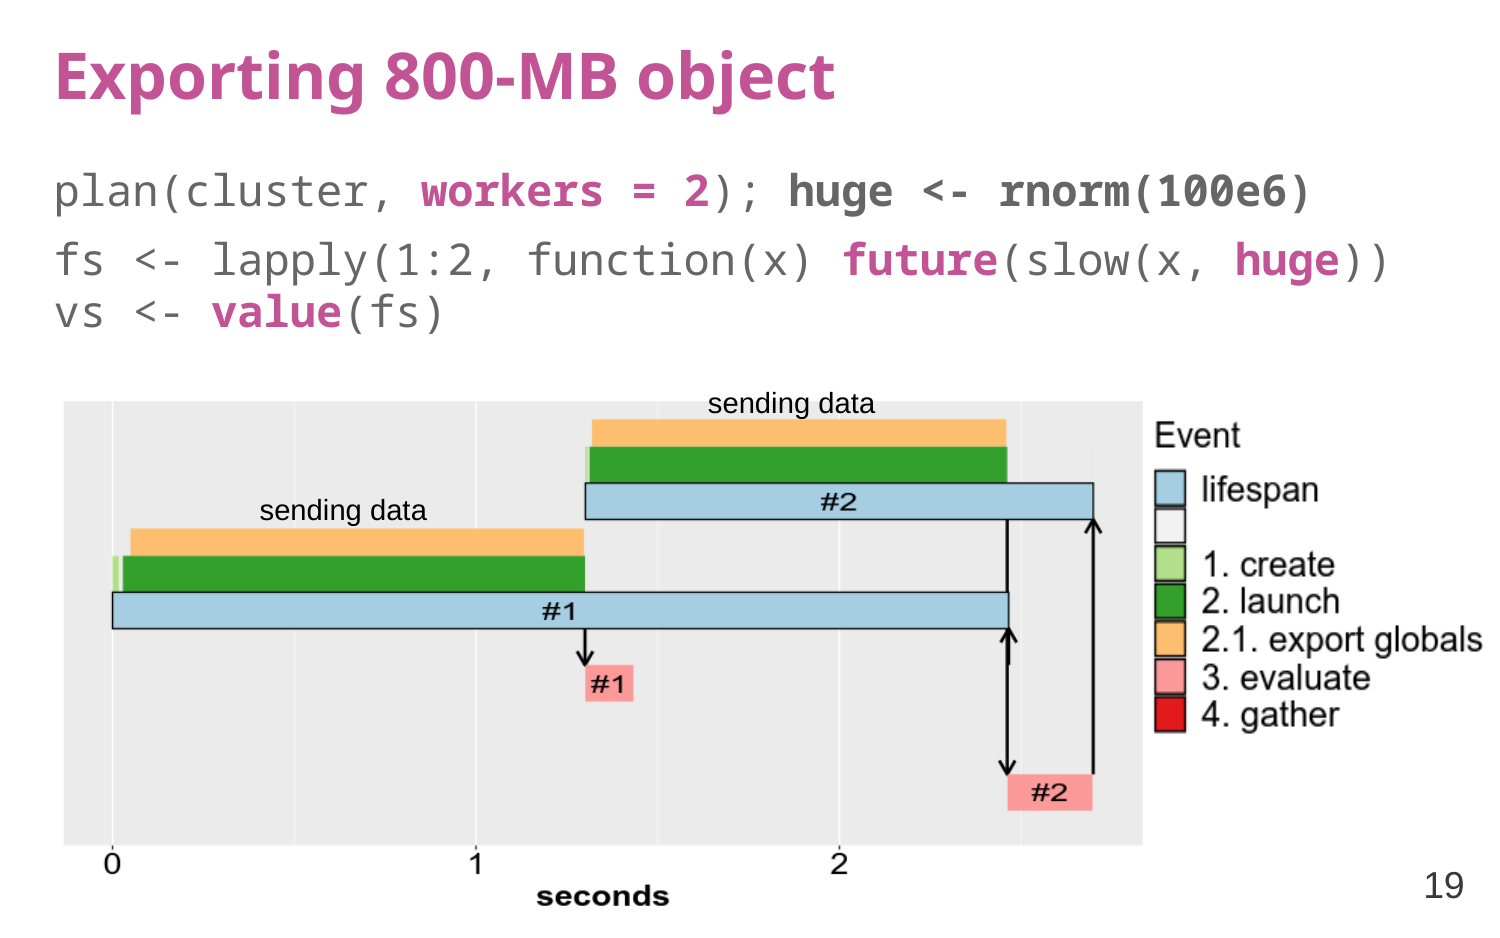

Exporting 800-MB object
# plan(cluster, workers = 2); huge <- rnorm(100e6)
fs <- lapply(1:2, function(x) future(slow(x, huge))
vs <- value(fs)
sending data
sending data